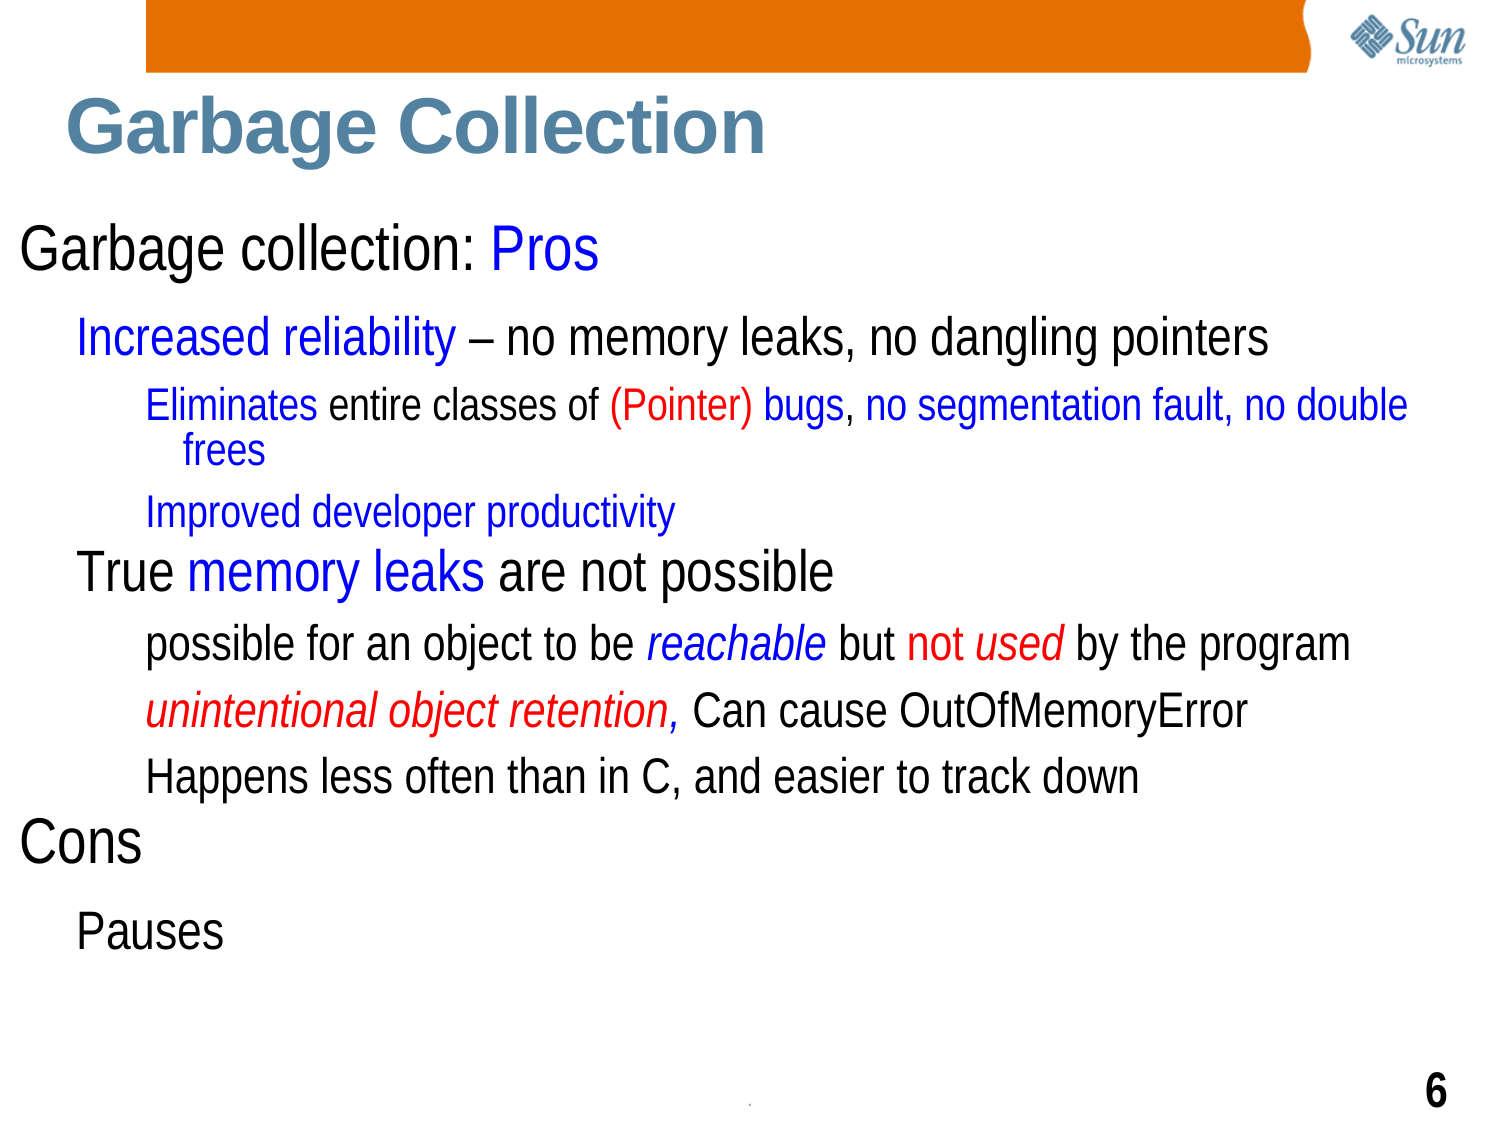

# Garbage Collection
Garbage collection: Pros
Increased reliability – no memory leaks, no dangling pointers
Eliminates entire classes of (Pointer) bugs, no segmentation fault, no double frees
Improved developer productivity
True memory leaks are not possible
possible for an object to be reachable but not used by the program
unintentional object retention, Can cause OutOfMemoryError
Happens less often than in C, and easier to track down
Cons
Pauses